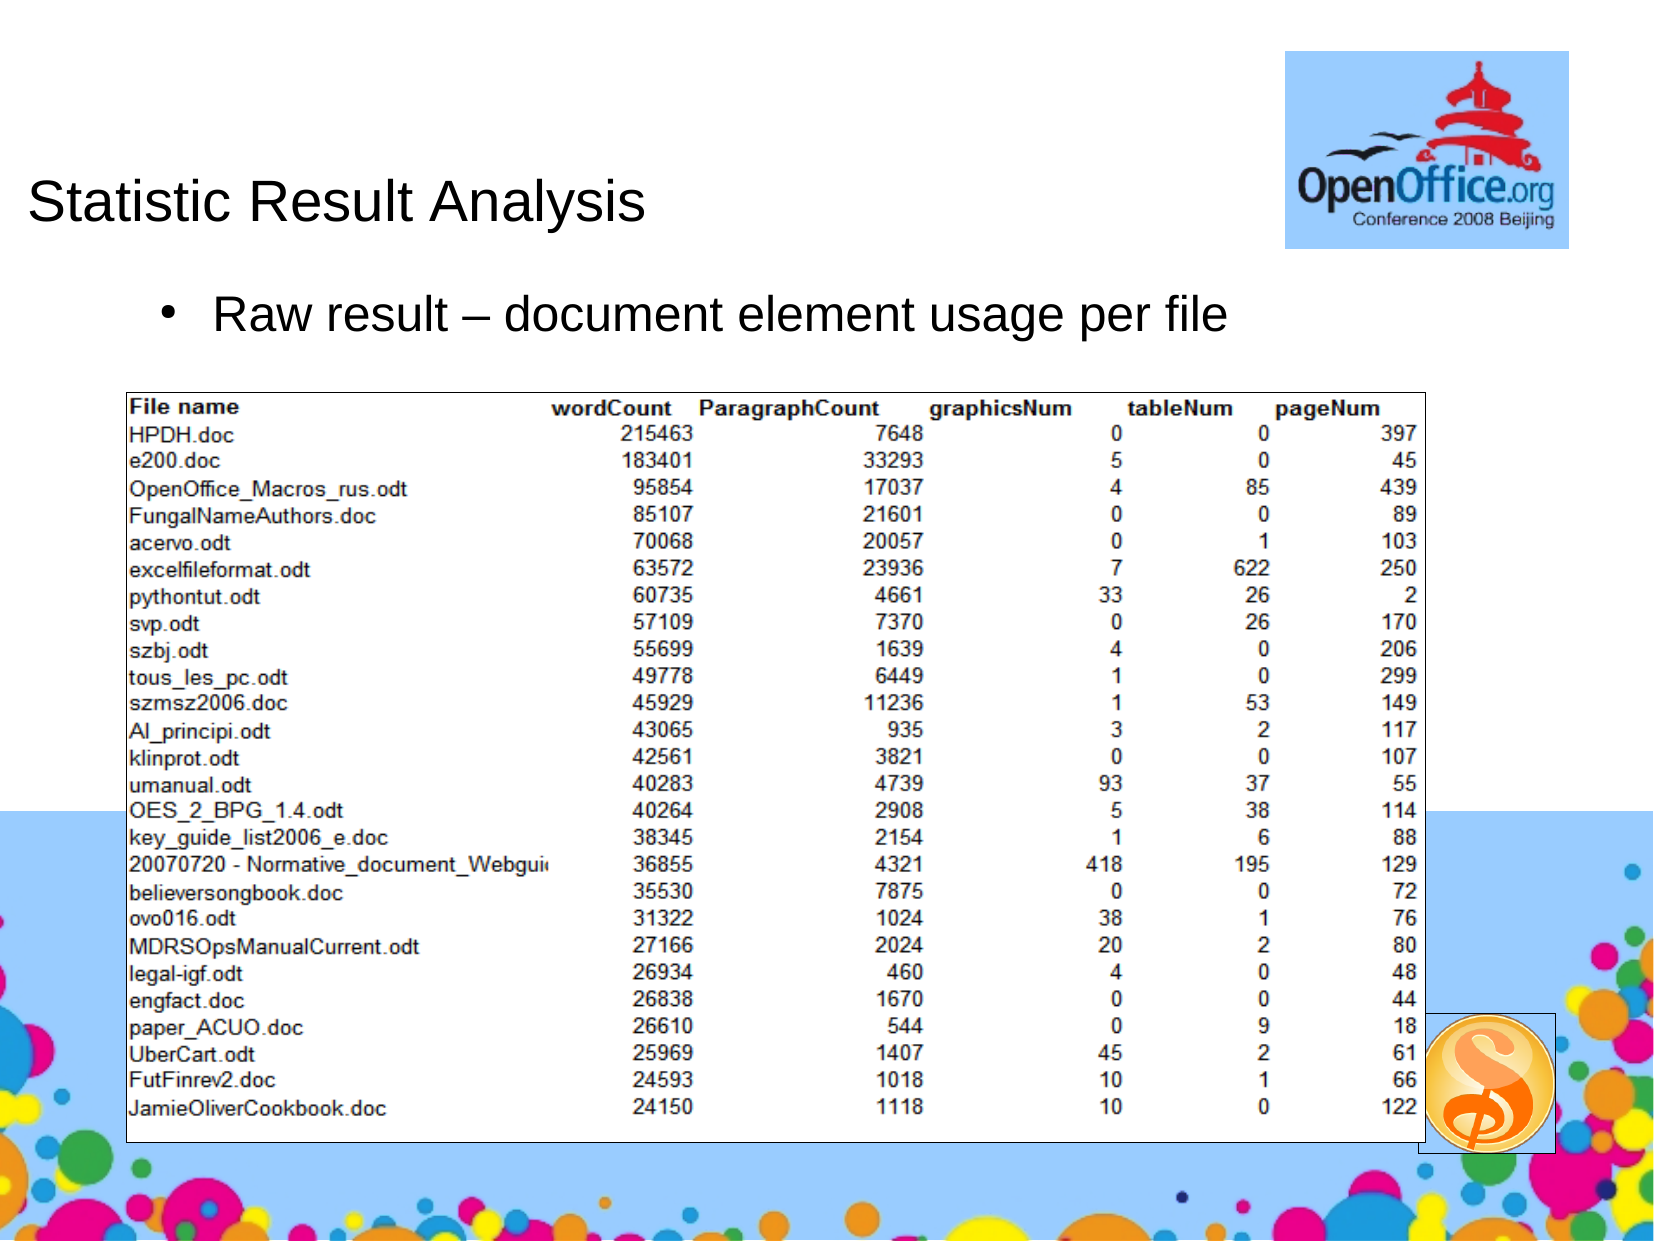

# Statistic Result Analysis
Raw result – document element usage per file